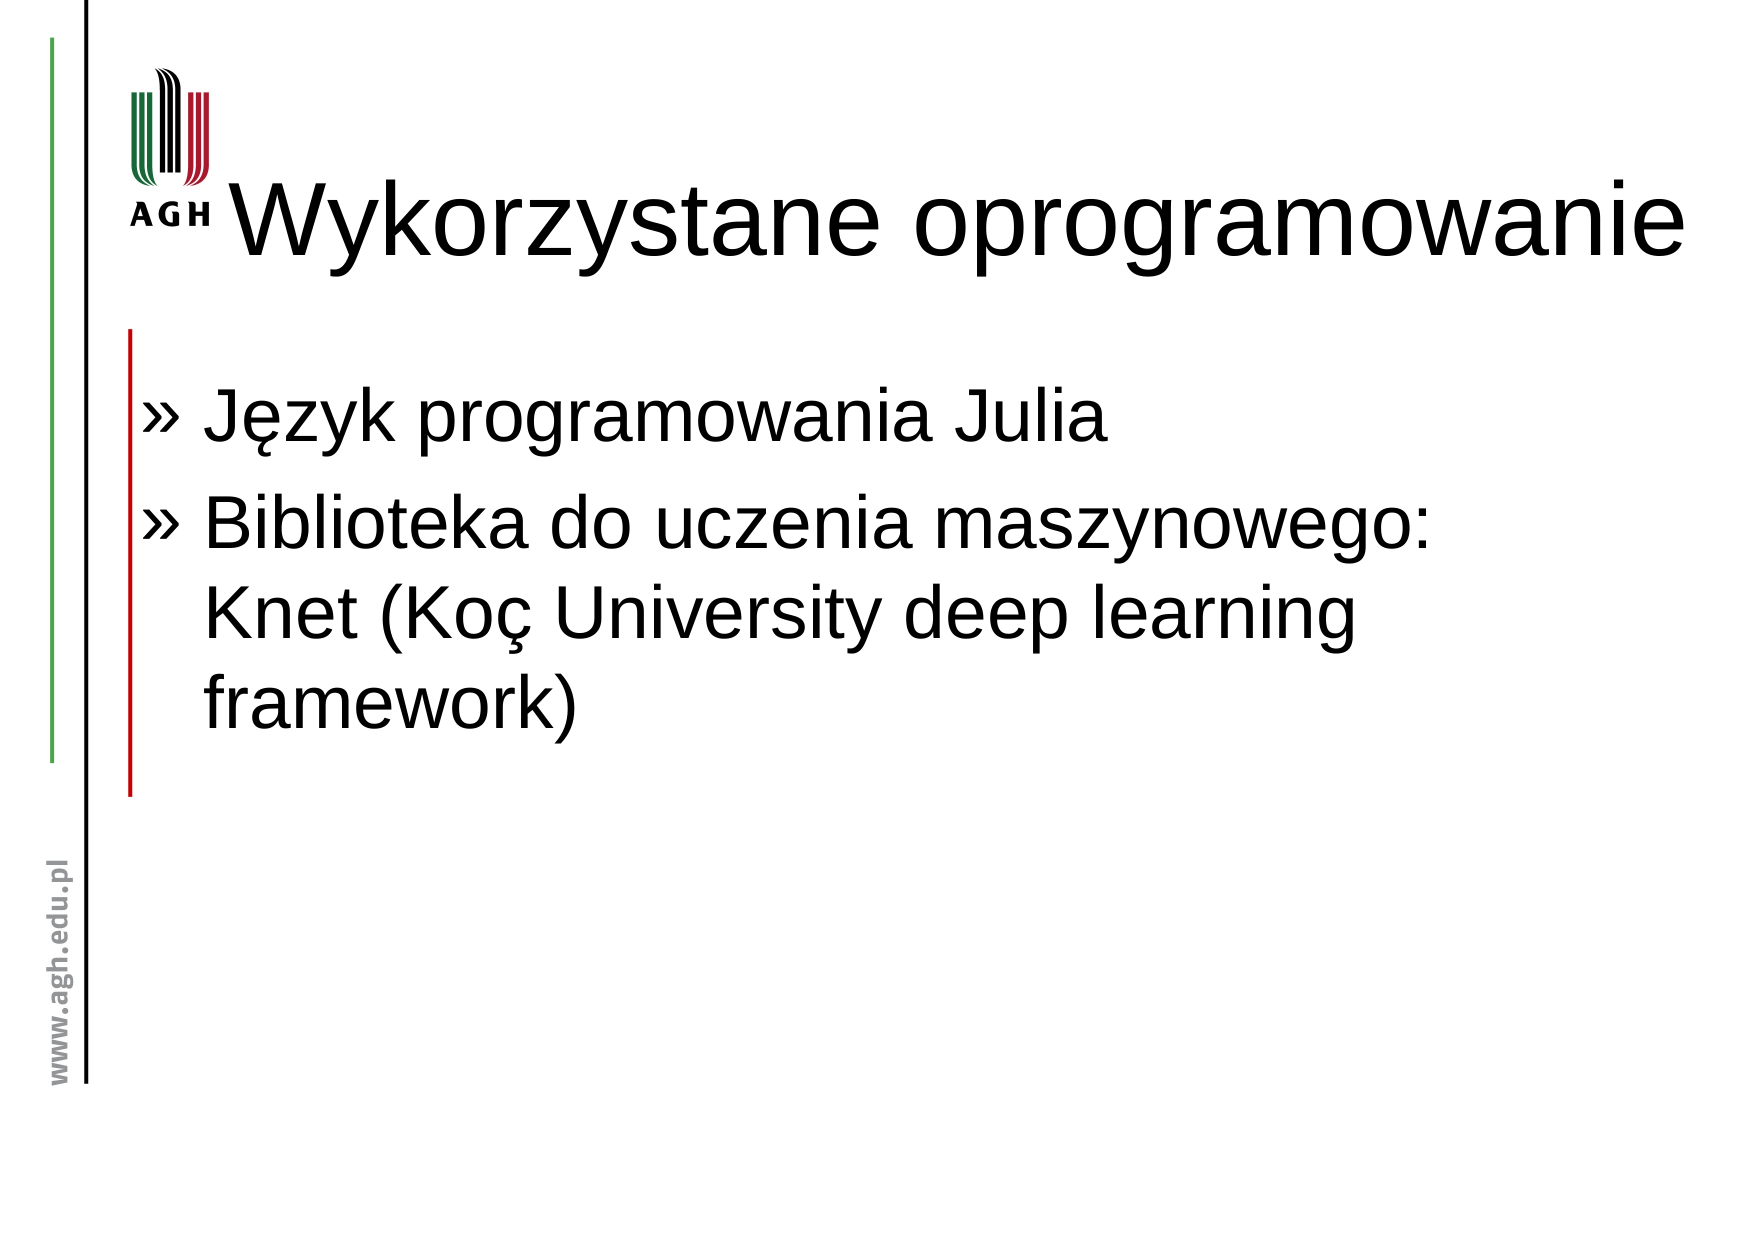

# Wykorzystane oprogramowanie
Język programowania Julia
Biblioteka do uczenia maszynowego: Knet (Koç University deep learning framework)